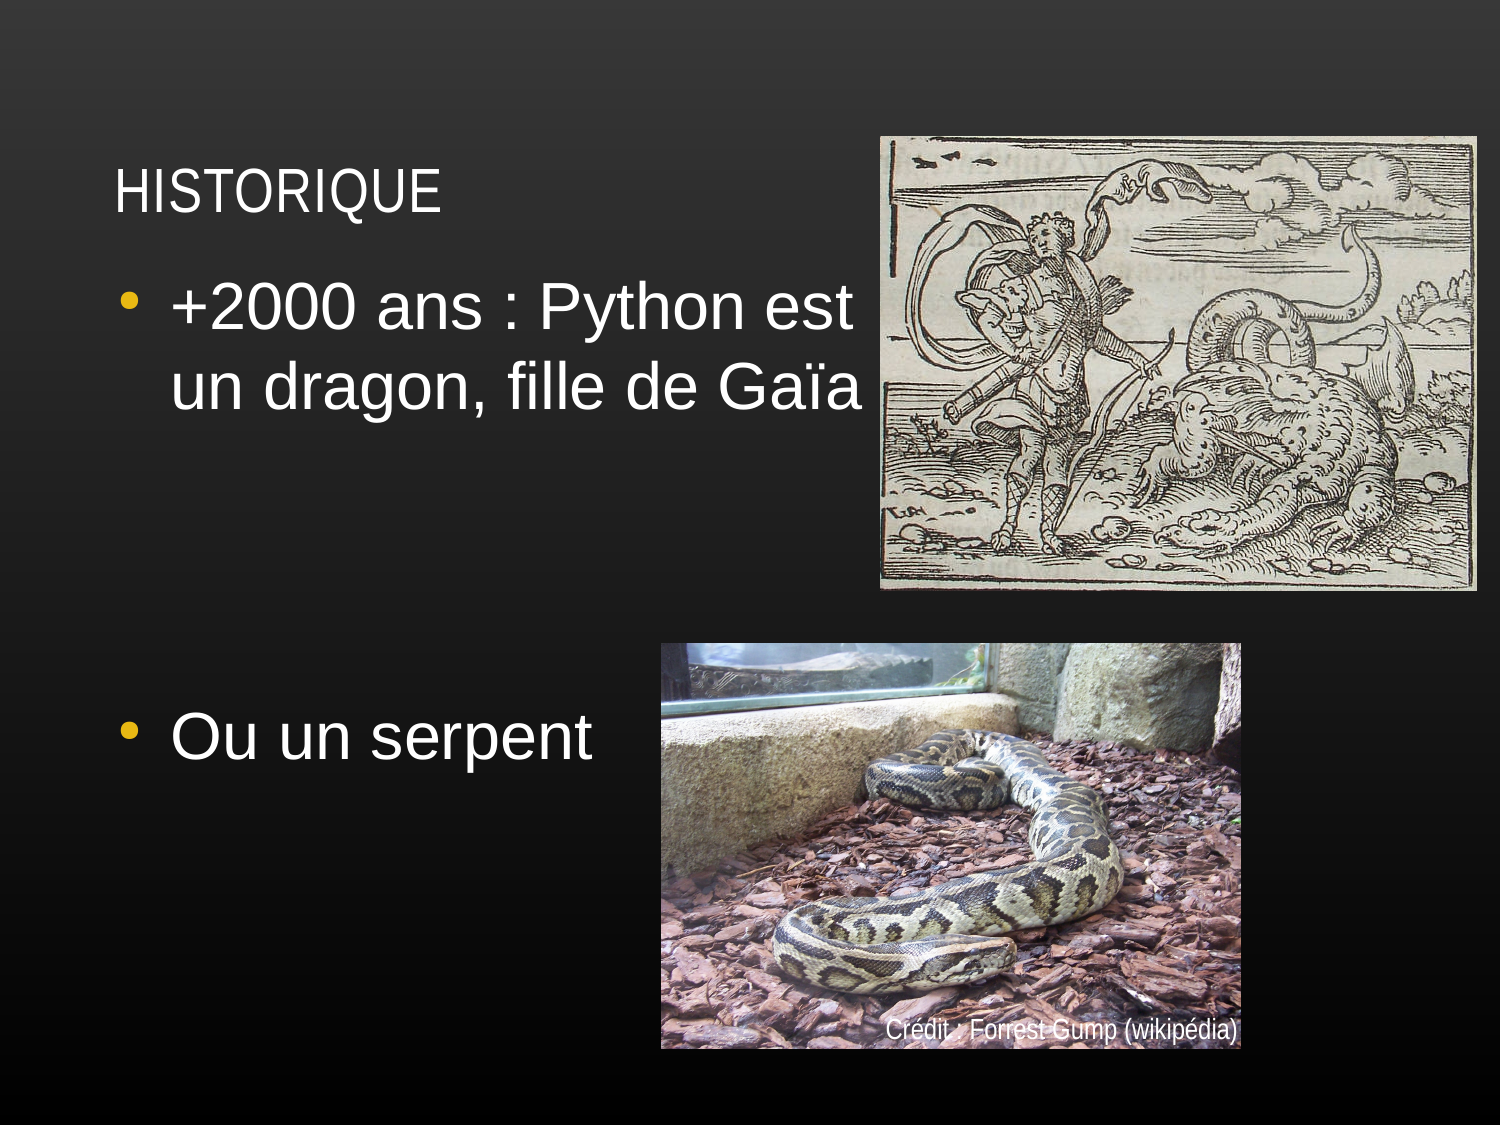

# historique
+2000 ans : Python est
un dragon, fille de Gaïa
Ou un serpent
Crédit : Forrest Gump (wikipédia)